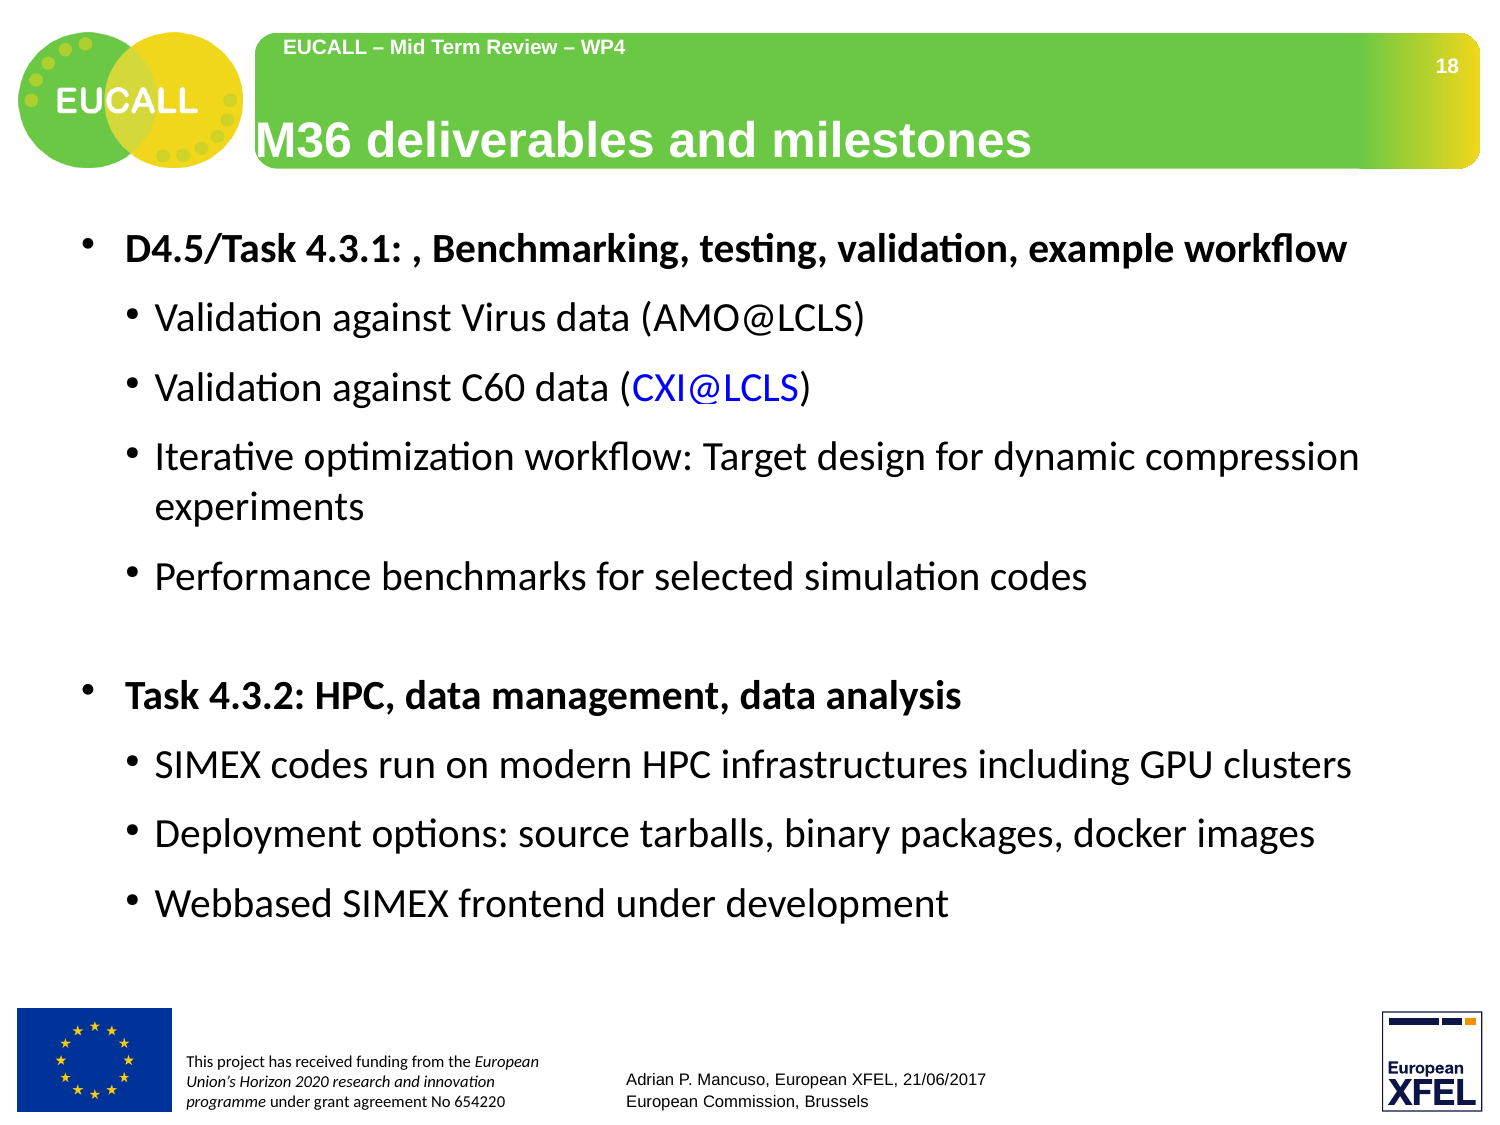

M36 deliverables and milestones
D4.5/Task 4.3.1: , Benchmarking, testing, validation, example workflow
Validation against Virus data (AMO@LCLS)
Validation against C60 data (CXI@LCLS)
Iterative optimization workflow: Target design for dynamic compression experiments
Performance benchmarks for selected simulation codes
Task 4.3.2: HPC, data management, data analysis
SIMEX codes run on modern HPC infrastructures including GPU clusters
Deployment options: source tarballs, binary packages, docker images
Webbased SIMEX frontend under development